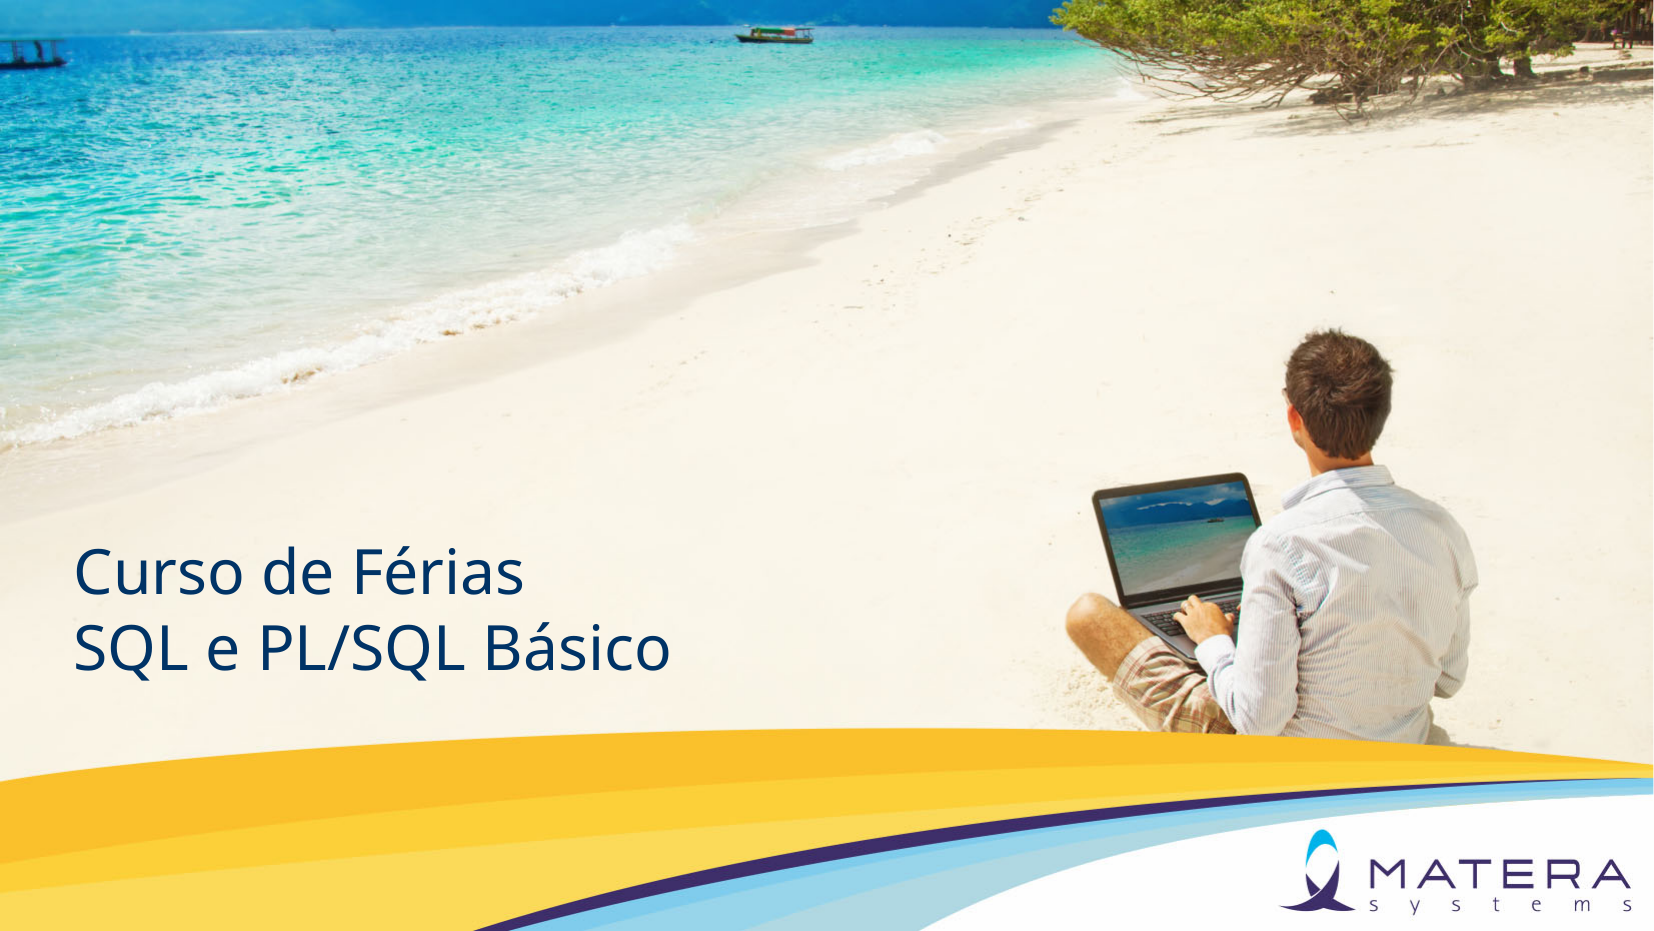

Curso de Férias
SQL e PL/SQL Básico